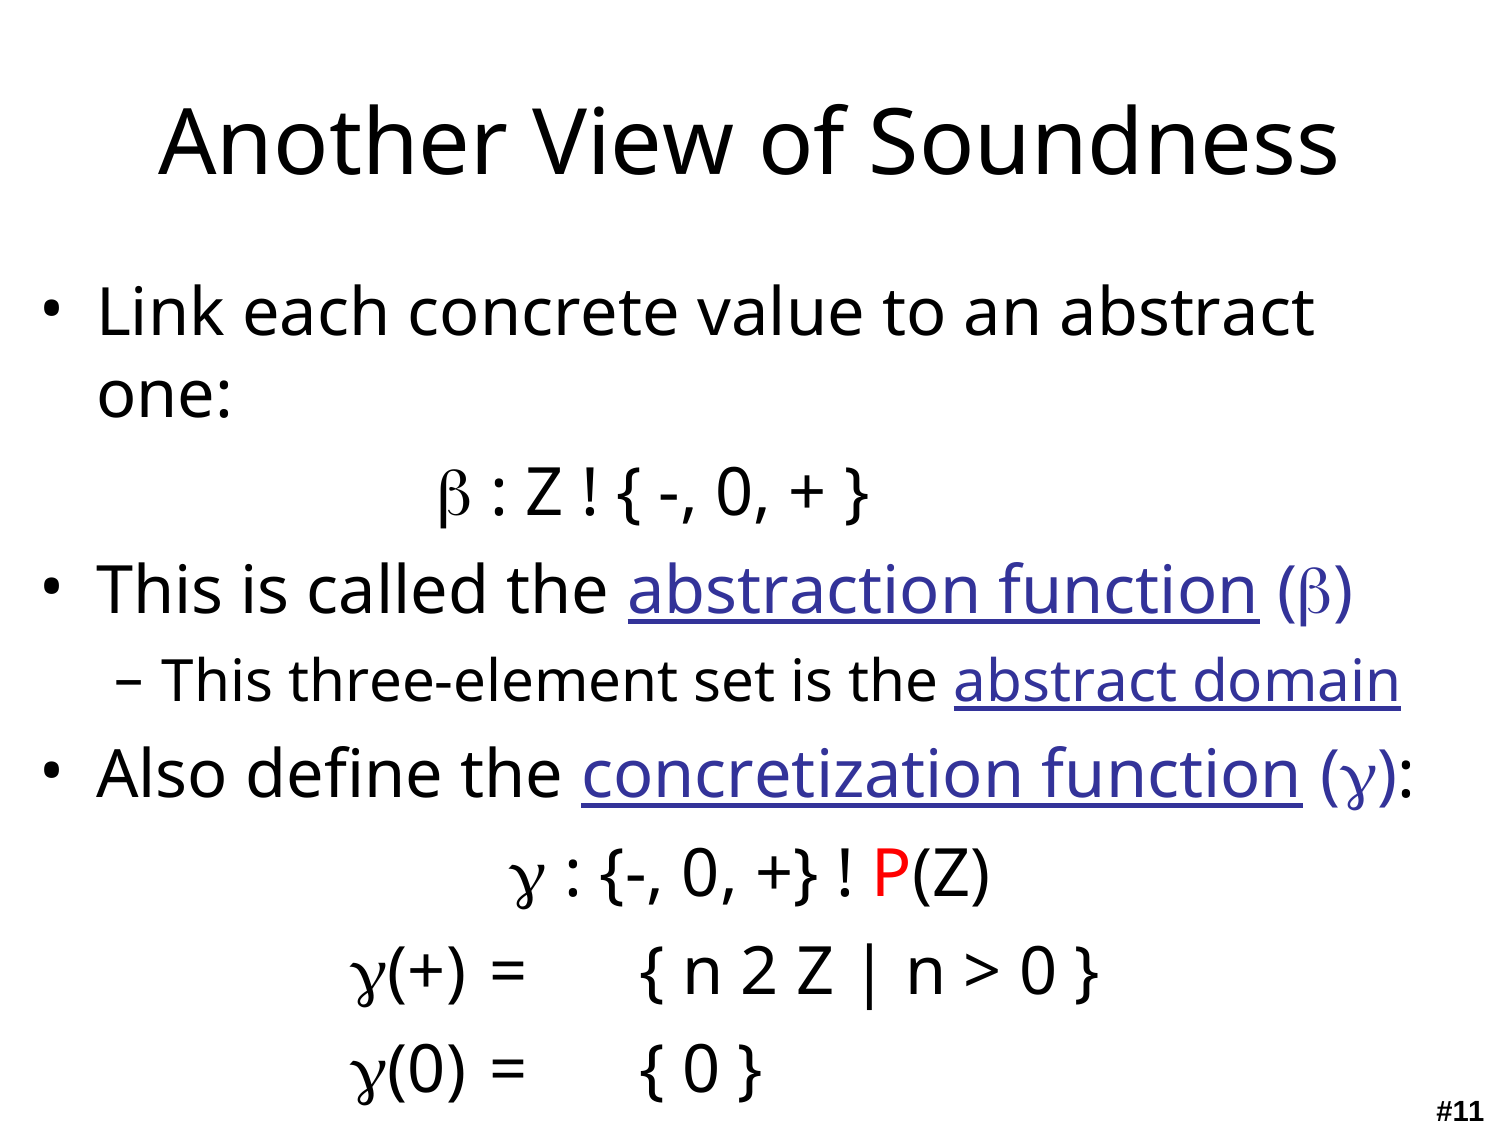

# Another View of Soundness
Link each concrete value to an abstract one:
  : Z ! { -, 0, + }
This is called the abstraction function ()
This three-element set is the abstract domain
Also define the concretization function ():
 : {-, 0, +} ! P(Z)
 (+)	=	{ n 2 Z | n > 0 }
 (0)	= 	{ 0 }
 (-)	= 	{ n 2 Z | n < 0 }
11